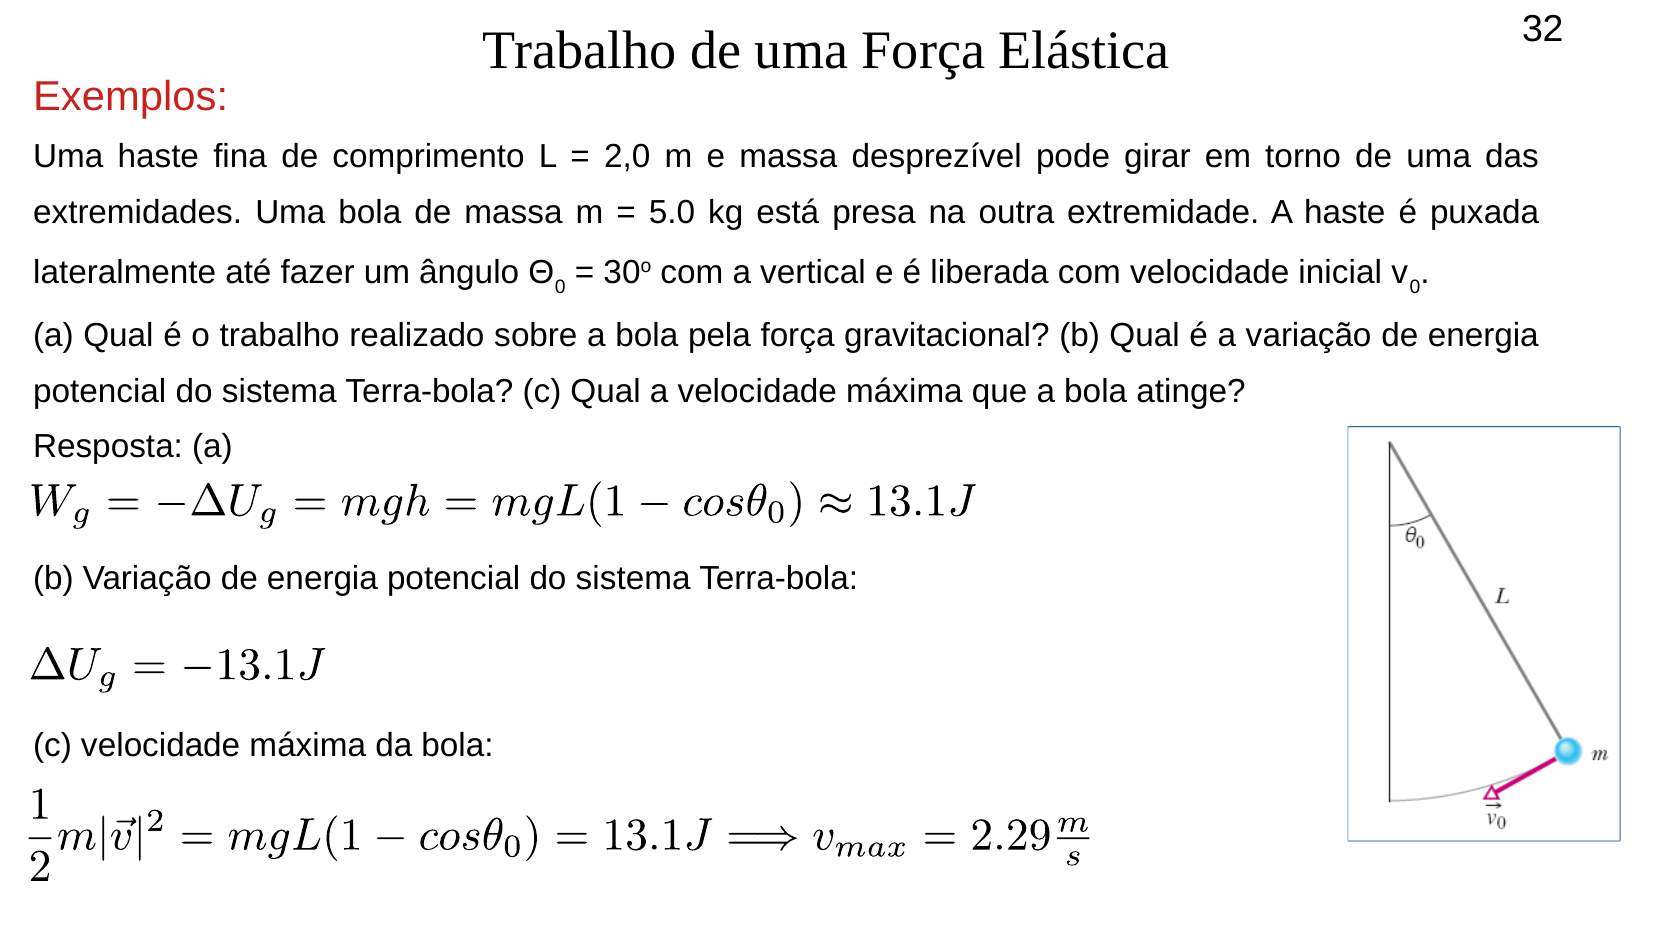

Trabalho de uma Força Elástica
Exemplos:
Uma haste fina de comprimento L = 2,0 m e massa desprezível pode girar em torno de uma das extremidades. Uma bola de massa m = 5.0 kg está presa na outra extremidade. A haste é puxada lateralmente até fazer um ângulo Θ0 = 30o com a vertical e é liberada com velocidade inicial v0.
(a) Qual é o trabalho realizado sobre a bola pela força gravitacional? (b) Qual é a variação de energia potencial do sistema Terra-bola? (c) Qual a velocidade máxima que a bola atinge?
Resposta: (a)
(b) Variação de energia potencial do sistema Terra-bola:
(c) velocidade máxima da bola: